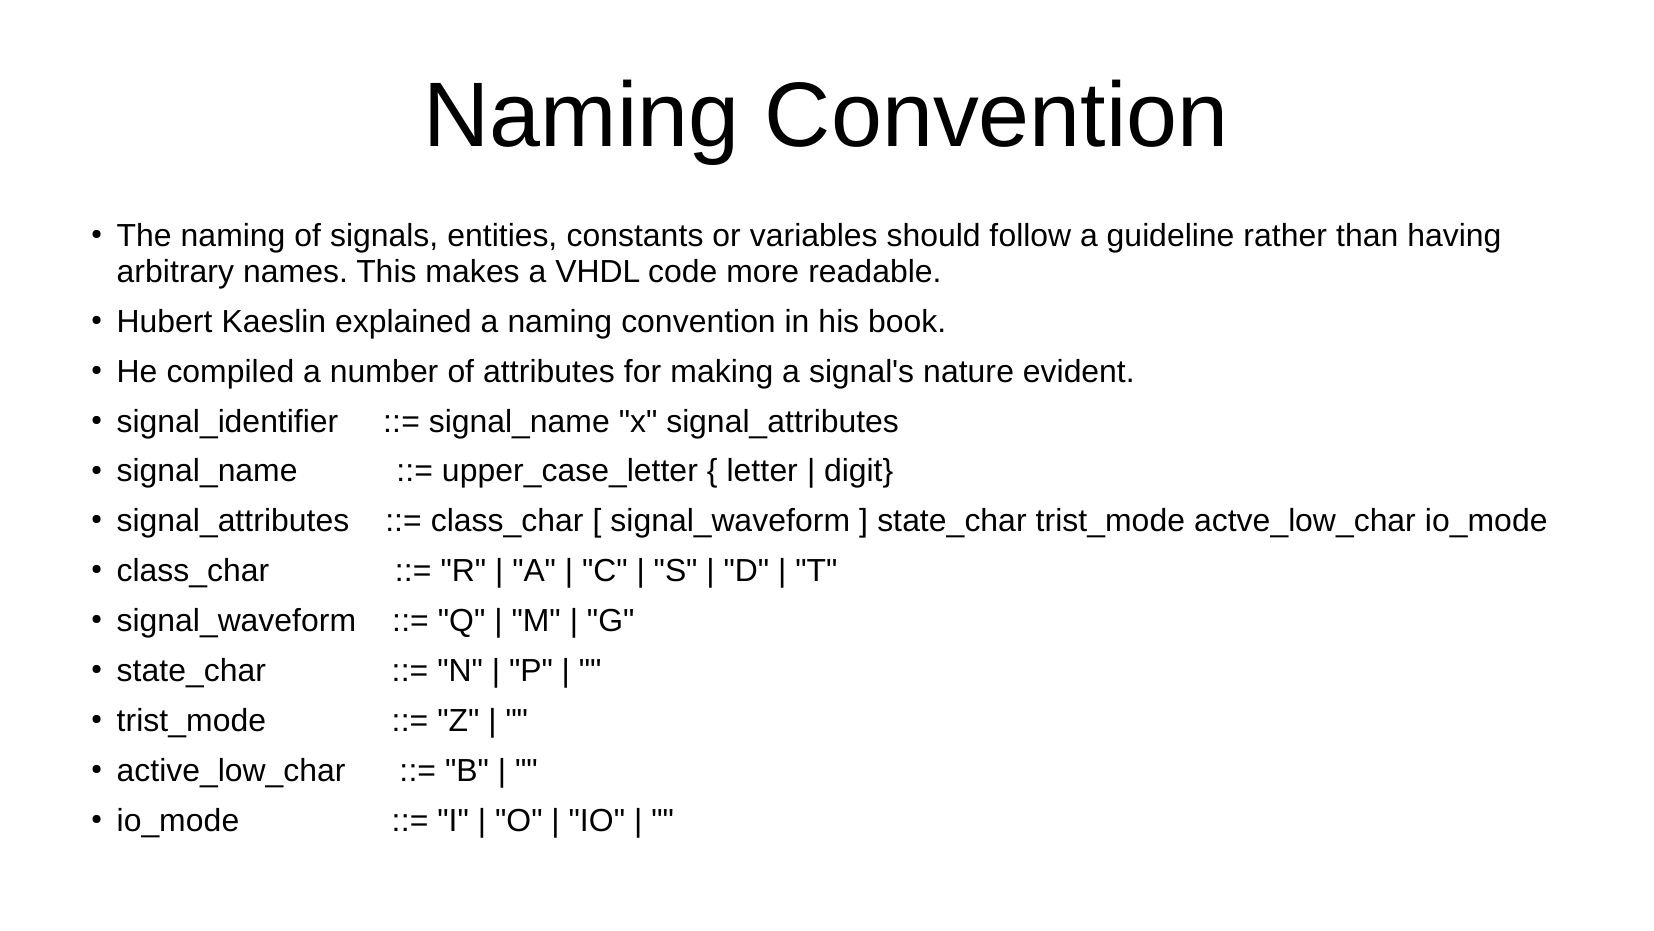

# Naming Convention
The naming of signals, entities, constants or variables should follow a guideline rather than having arbitrary names. This makes a VHDL code more readable.
Hubert Kaeslin explained a naming convention in his book.
He compiled a number of attributes for making a signal's nature evident.
signal_identifier ::= signal_name "x" signal_attributes
signal_name ::= upper_case_letter { letter | digit}
signal_attributes ::= class_char [ signal_waveform ] state_char trist_mode actve_low_char io_mode
class_char ::= "R" | "A" | "C" | "S" | "D" | "T"
signal_waveform ::= "Q" | "M" | "G"
state_char ::= "N" | "P" | ""
trist_mode ::= "Z" | ""
active_low_char ::= "B" | ""
io_mode ::= "I" | "O" | "IO" | ""